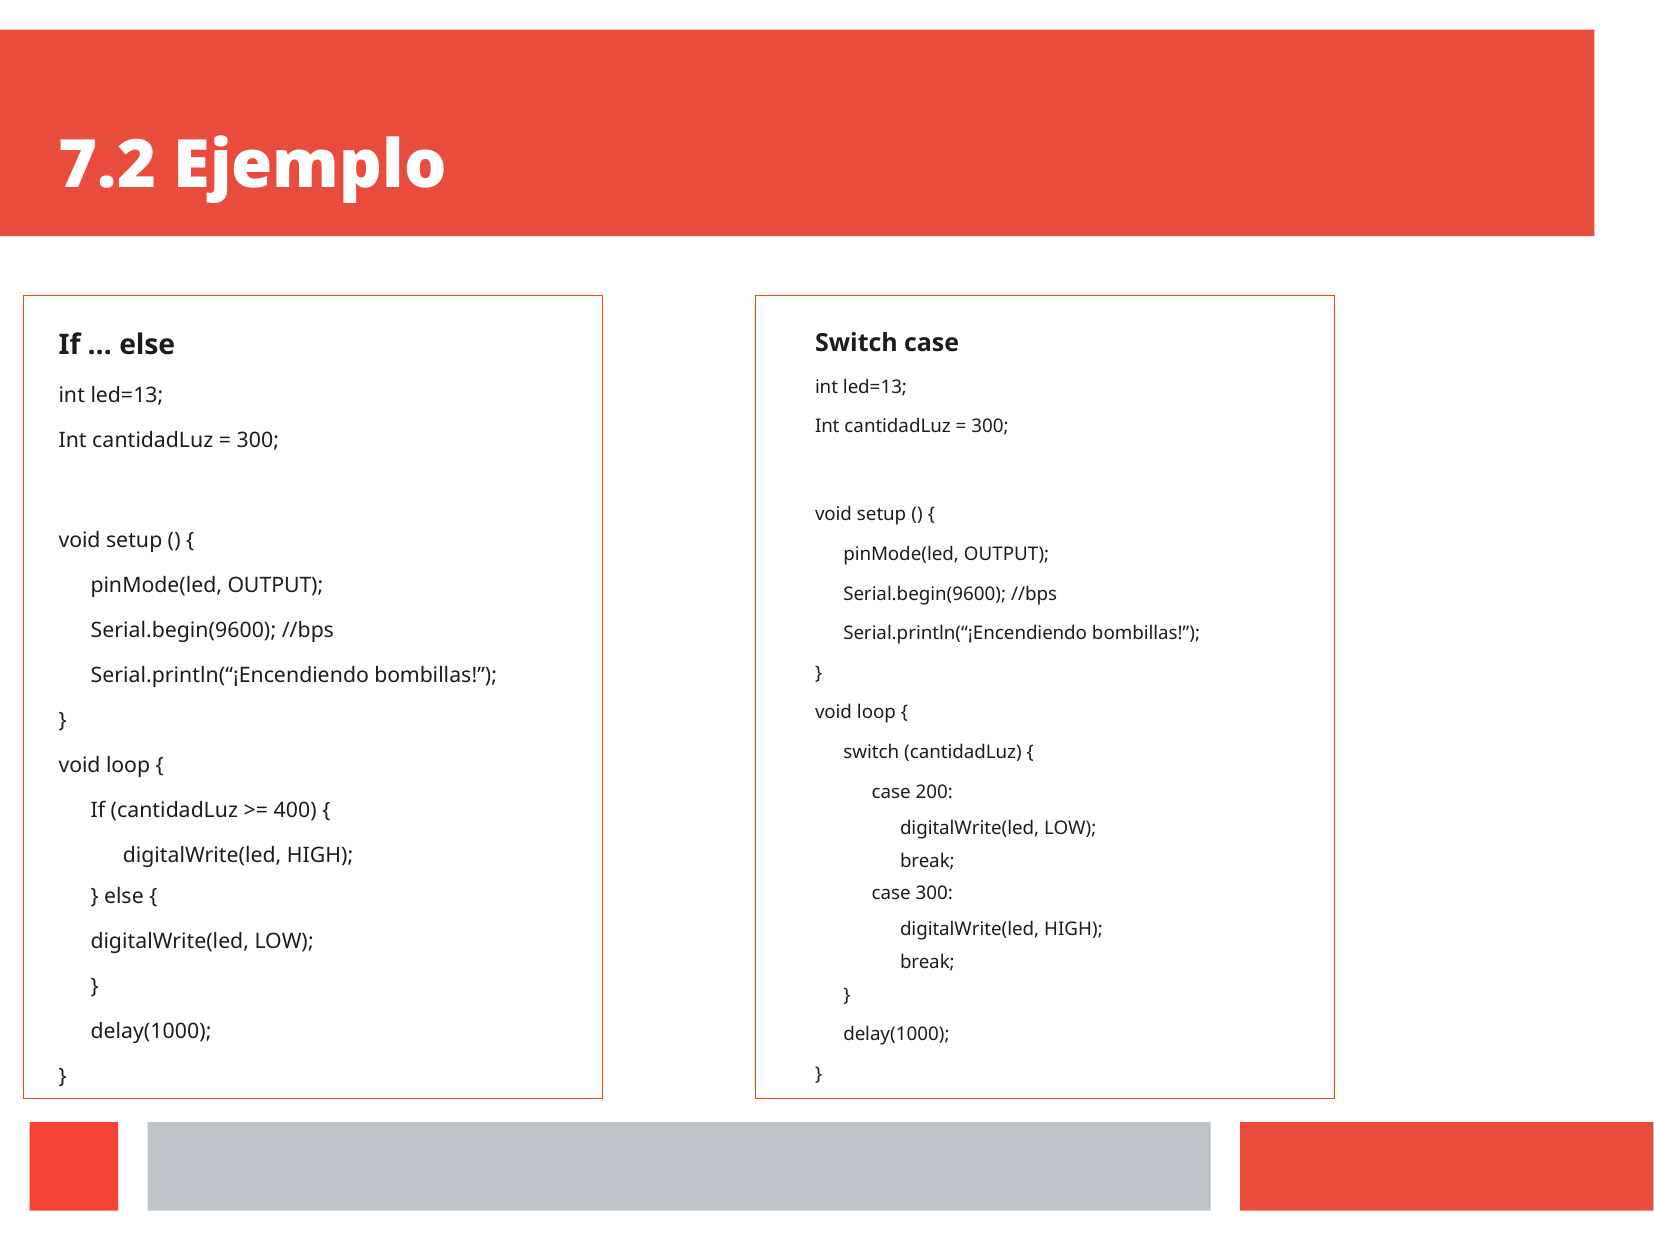

# 7.2 Ejemplo
If … else
int led=13;
Int cantidadLuz = 300;
void setup () {
pinMode(led, OUTPUT);
Serial.begin(9600); //bps
Serial.println(“¡Encendiendo bombillas!”);
}
void loop {
If (cantidadLuz >= 400) {
digitalWrite(led, HIGH);
} else {
digitalWrite(led, LOW);
}
delay(1000);
}
Switch case
int led=13;
Int cantidadLuz = 300;
void setup () {
pinMode(led, OUTPUT);
Serial.begin(9600); //bps
Serial.println(“¡Encendiendo bombillas!”);
}
void loop {
switch (cantidadLuz) {
case 200:
digitalWrite(led, LOW);
break;
case 300:
digitalWrite(led, HIGH);
break;
}
delay(1000);
}